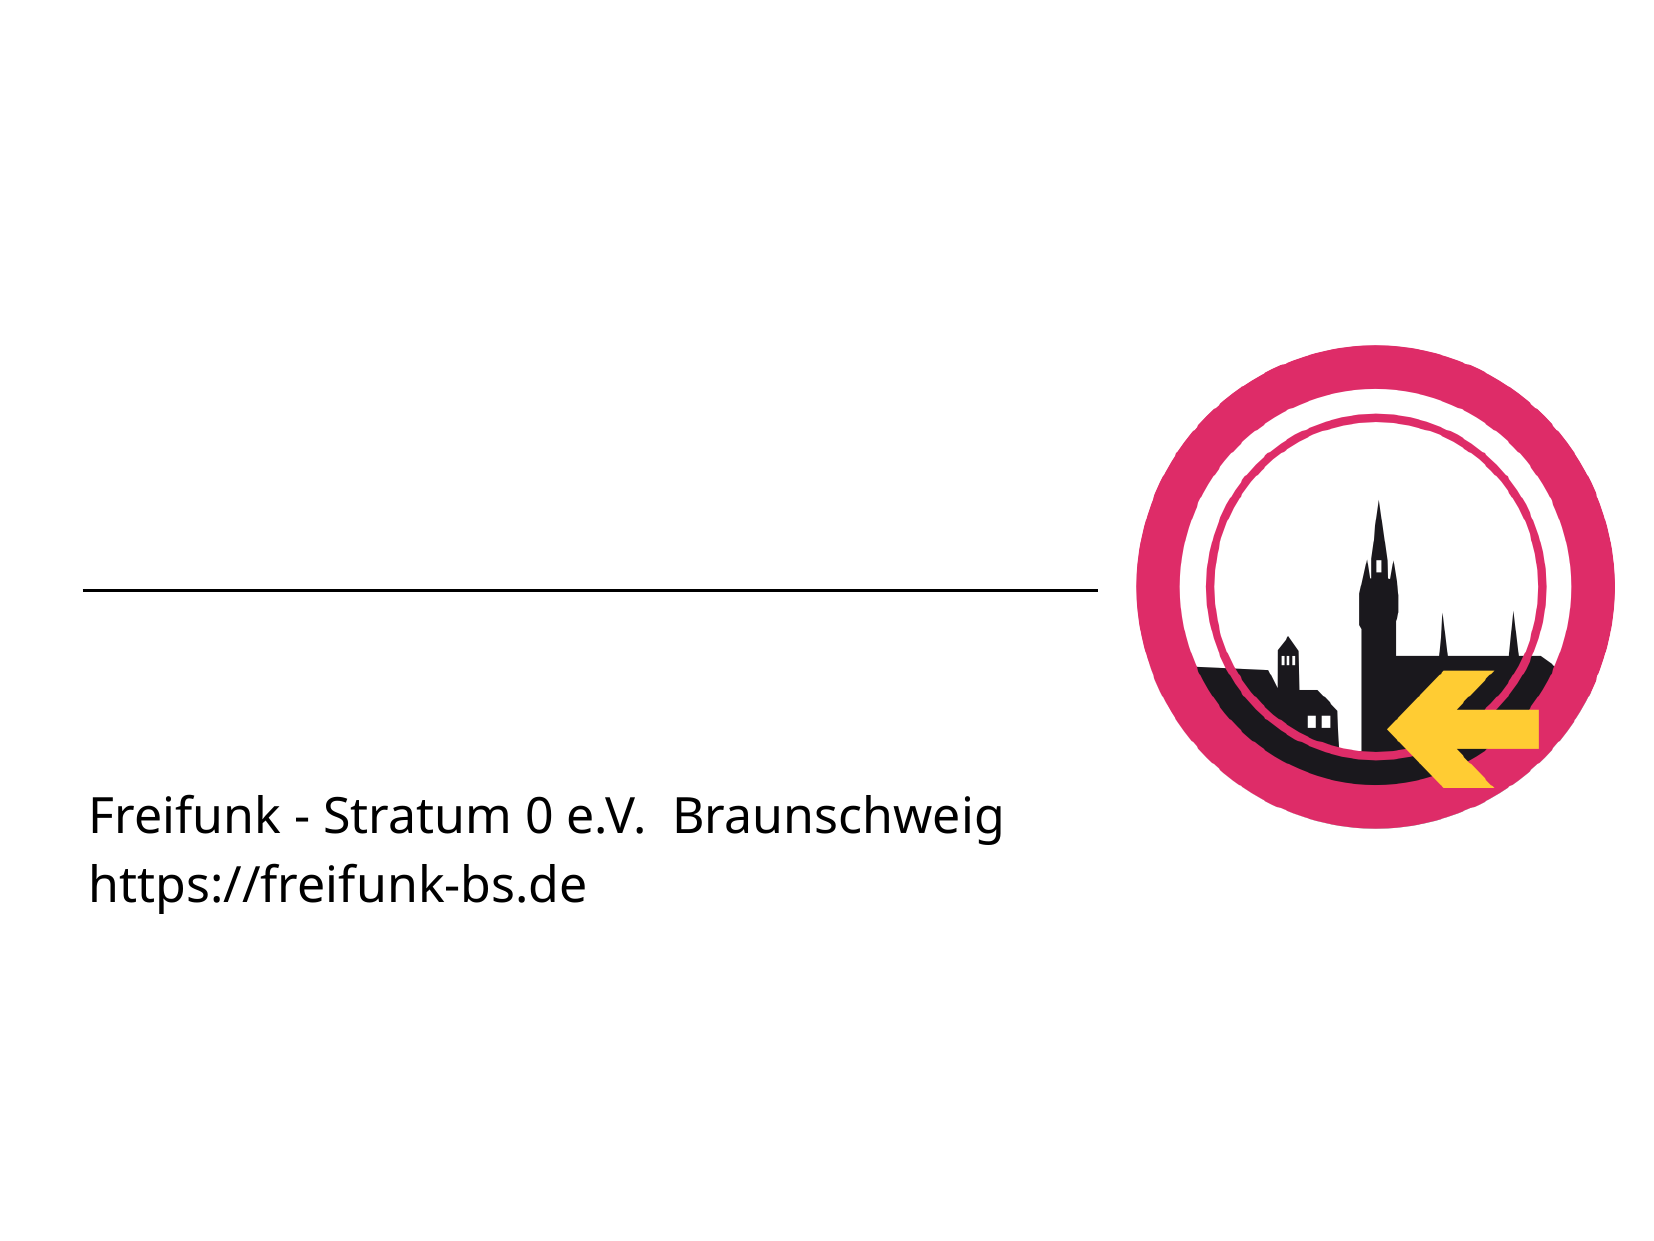

#
Freifunk - Stratum 0 e.V. Braunschweig
https://freifunk-bs.de
Freifunk Braunschweig
16